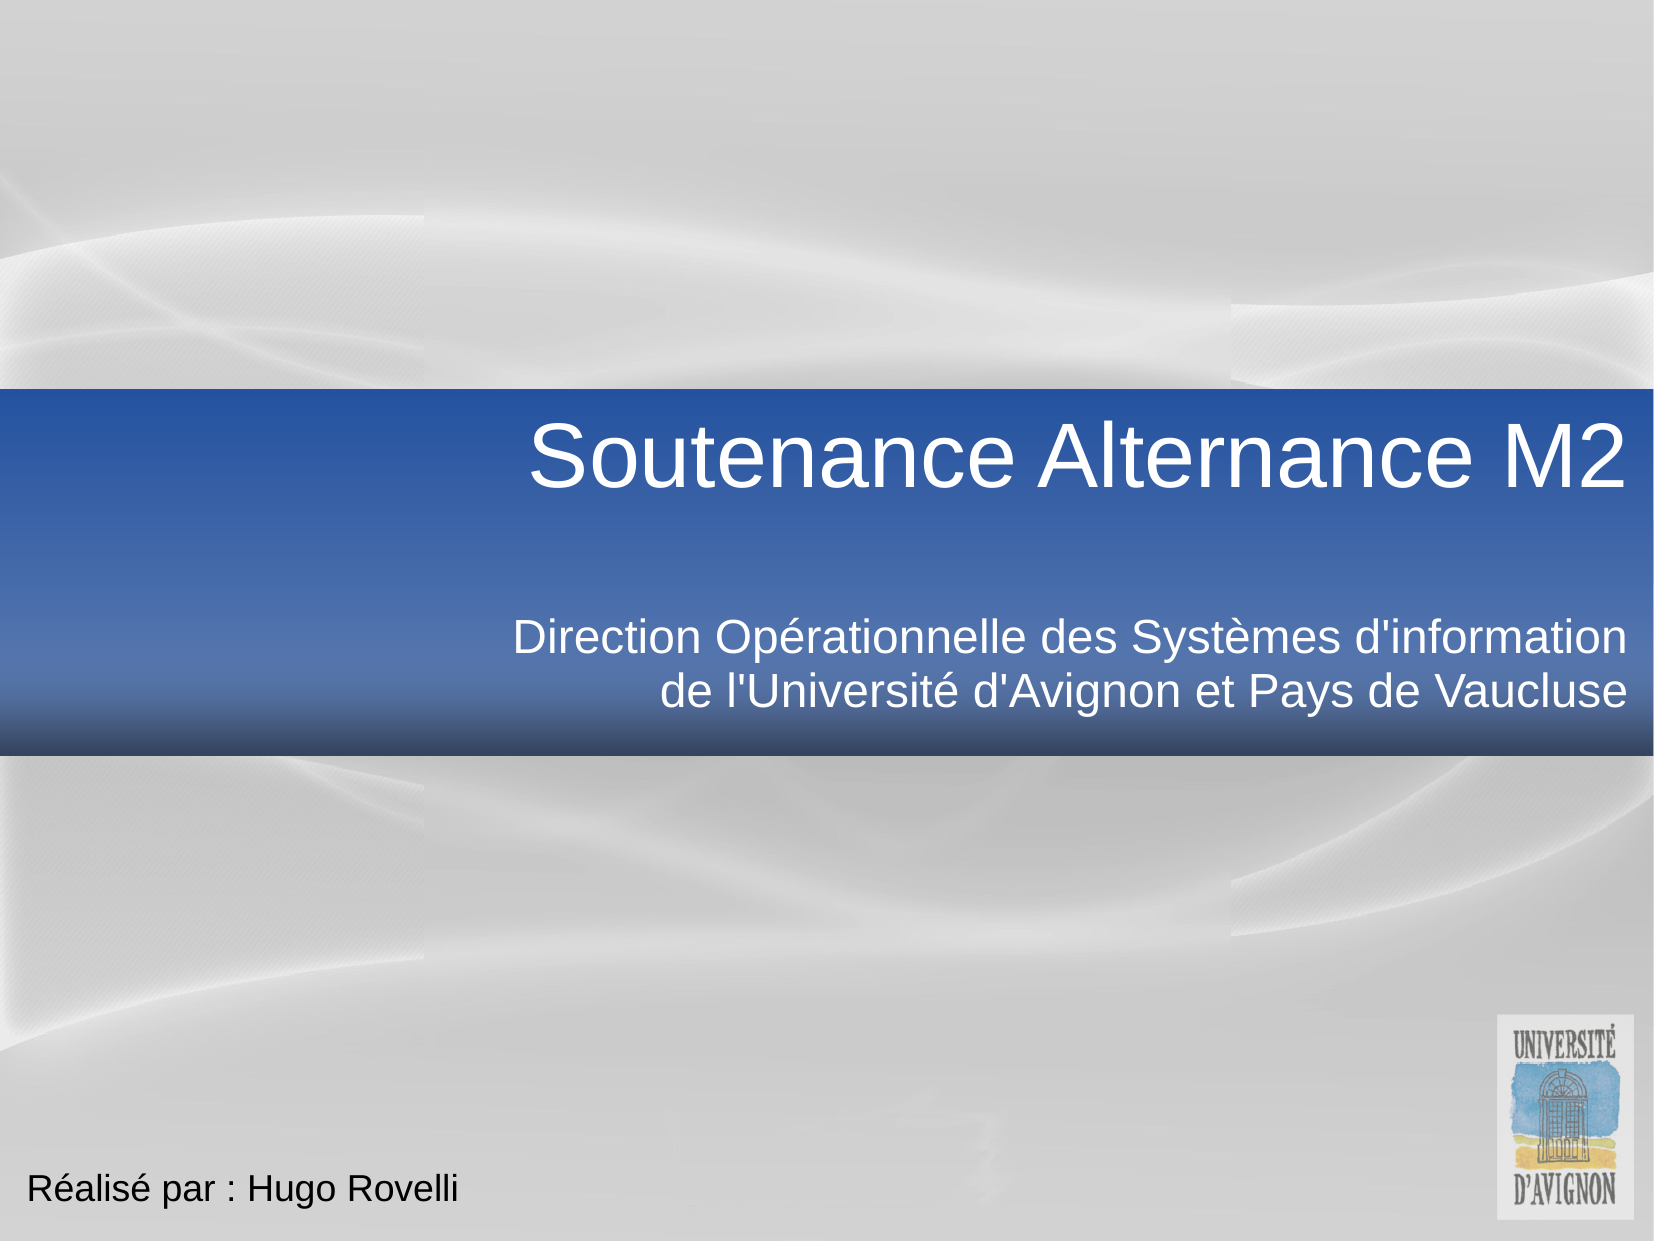

# Soutenance Alternance M2 Direction Opérationnelle des Systèmes d'information de l'Université d'Avignon et Pays de Vaucluse
Réalisé par : Hugo Rovelli